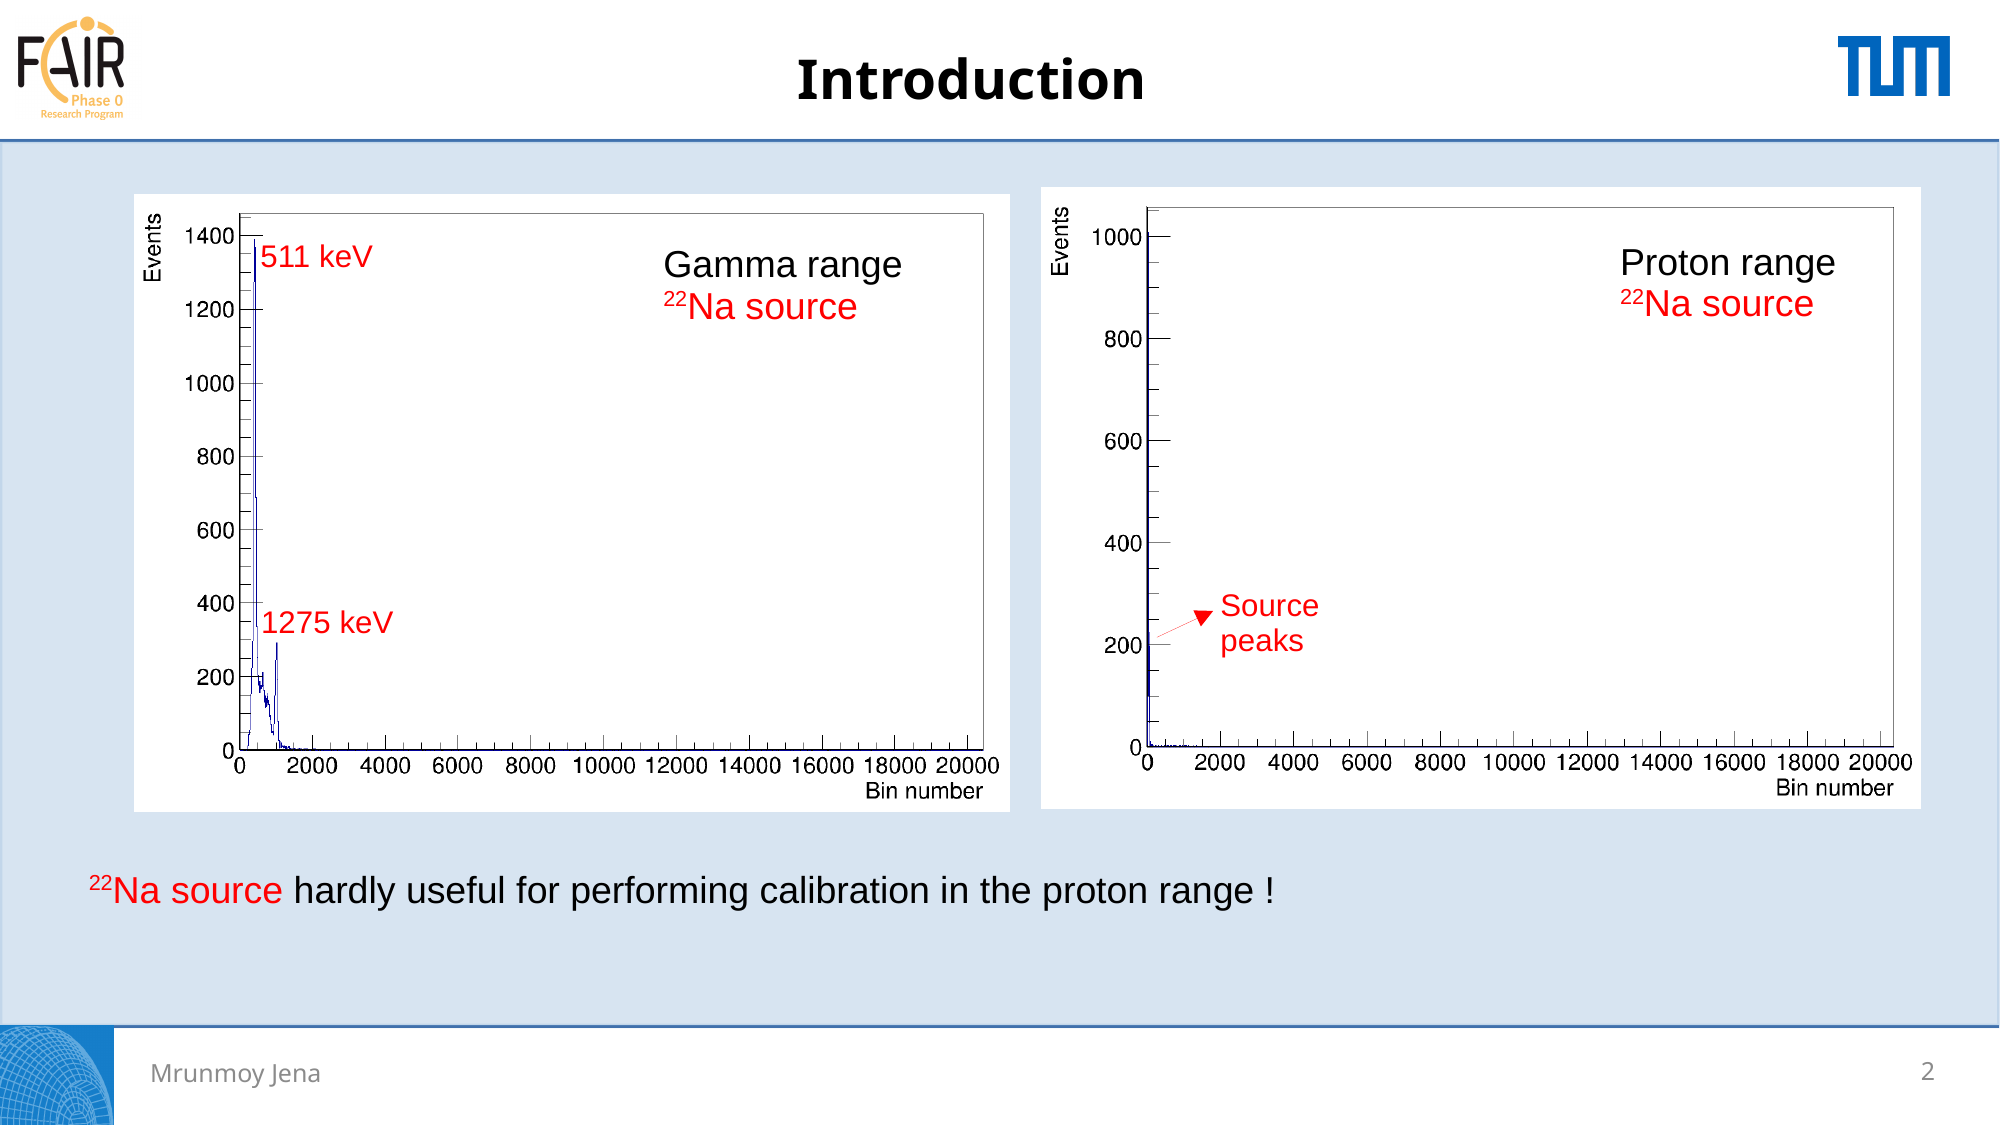

# Introduction
511 keV
Proton range
22Na source
Gamma range
22Na source
Source peaks
1275 keV
22Na source hardly useful for performing calibration in the proton range !
2